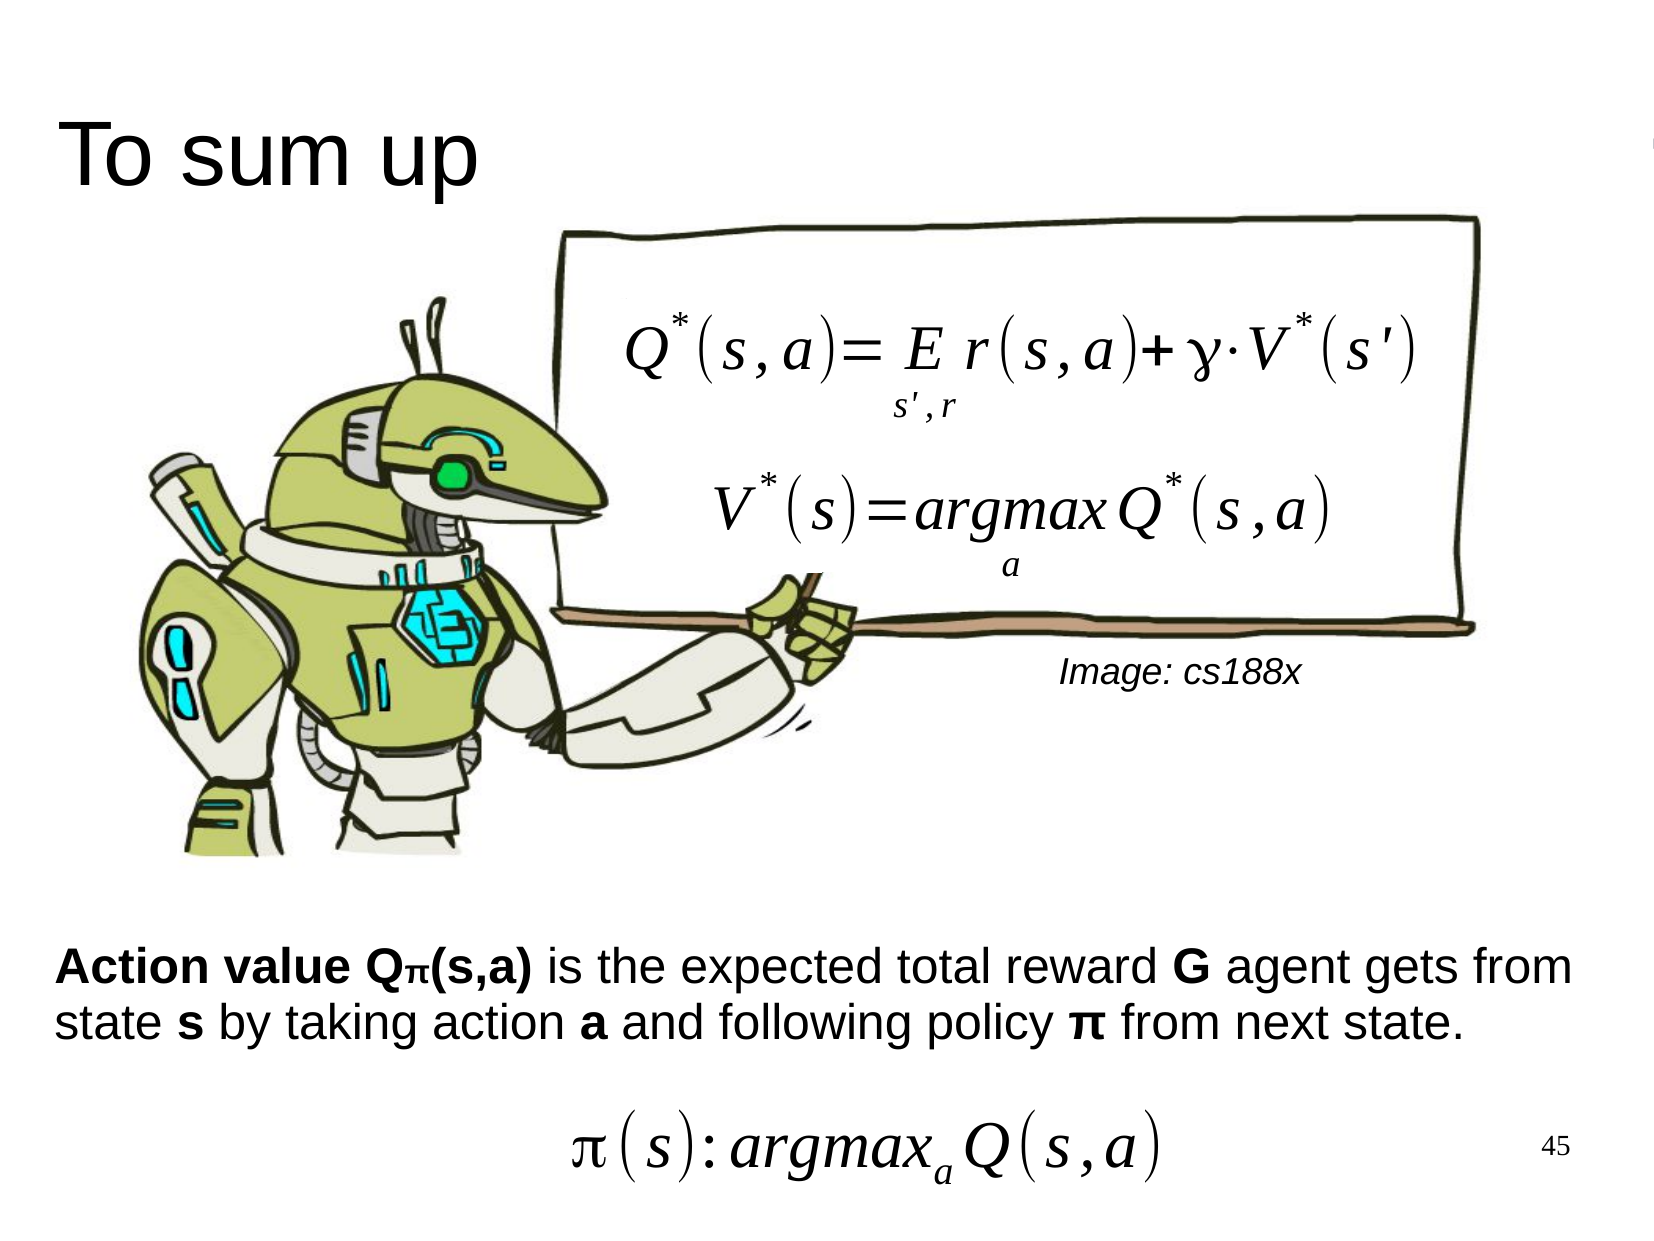

#
To sum up
Image: cs188x
Action value Qπ(s,a) is the expected total reward G agent gets from state s by taking action a and following policy π from next state.
45